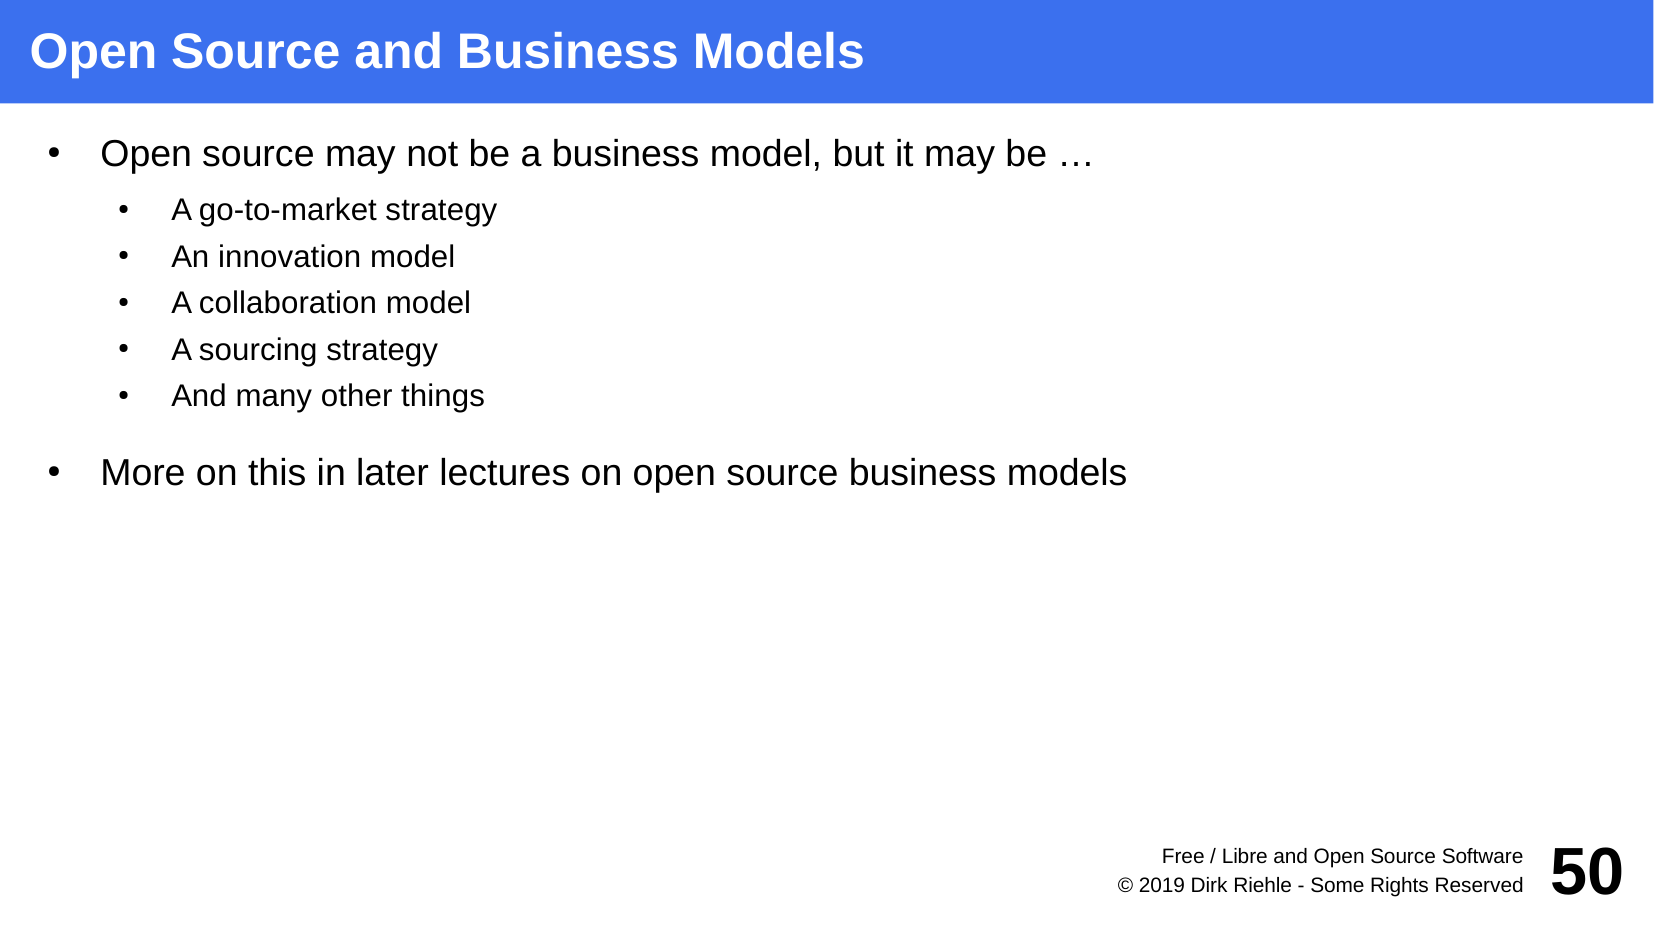

# Open Source and Business Models
Open source may not be a business model, but it may be …
A go-to-market strategy
An innovation model
A collaboration model
A sourcing strategy
And many other things
More on this in later lectures on open source business models
Free / Libre and Open Source Software
50
© 2019 Dirk Riehle - Some Rights Reserved